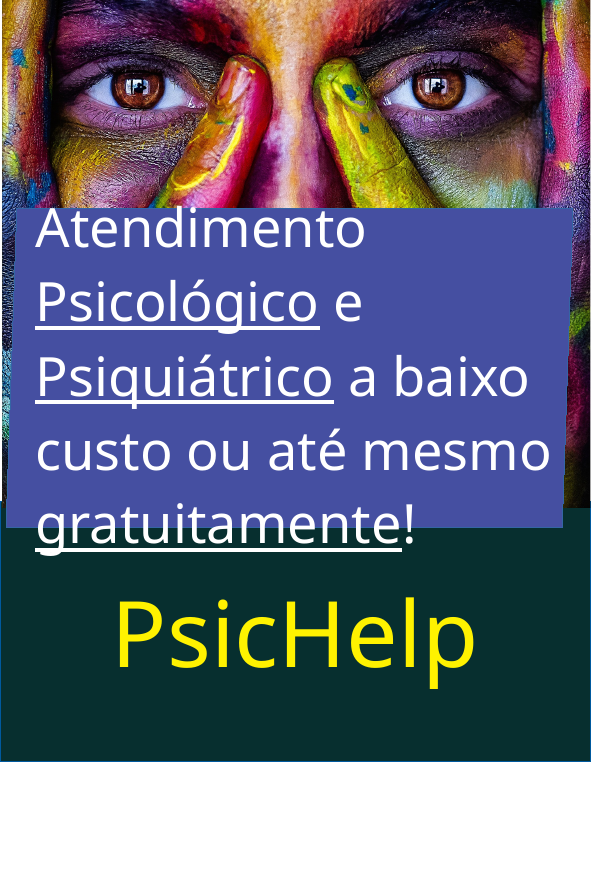

# Atendimento
Psicológico e Psiquiátrico a baixo custo ou até mesmo gratuitamente!
PsicHelp